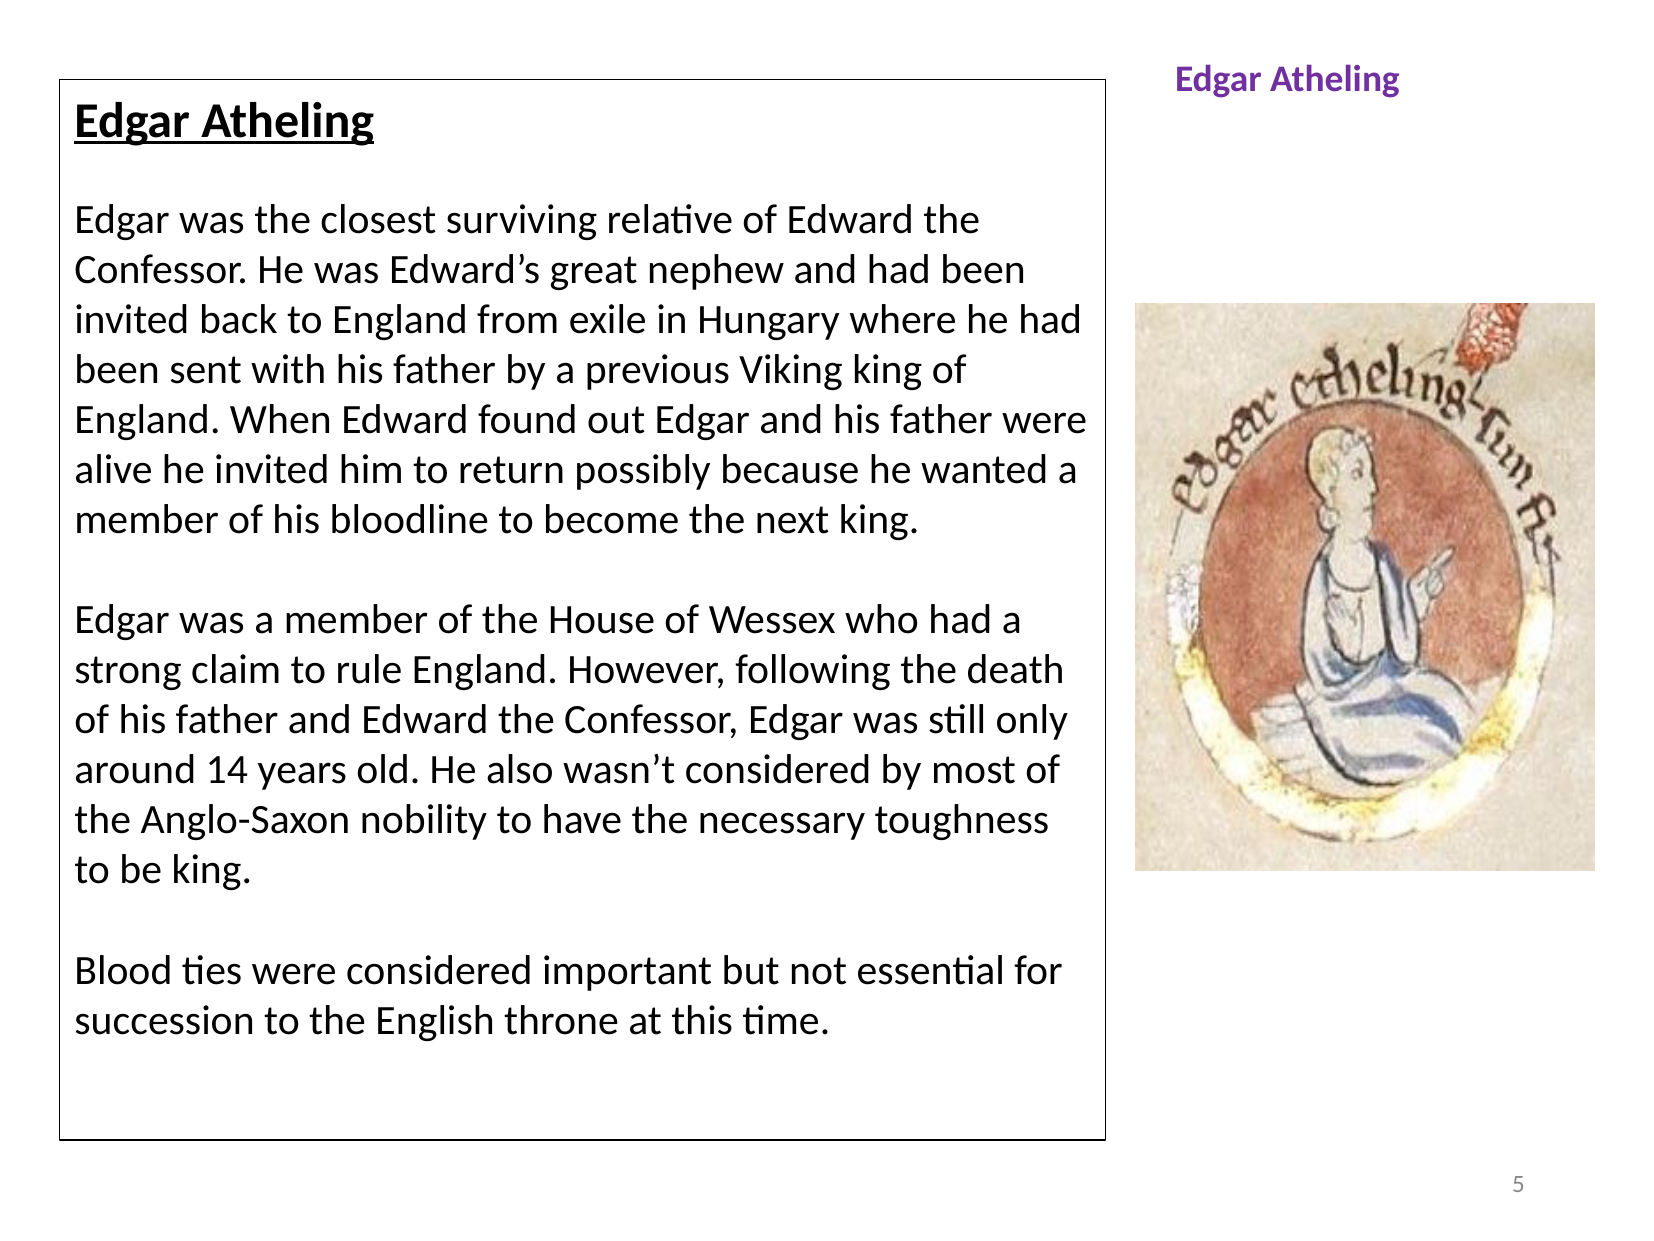

Edgar Atheling
Edgar Atheling
Edgar was the closest surviving relative of Edward the Confessor. He was Edward’s great nephew and had been invited back to England from exile in Hungary where he had been sent with his father by a previous Viking king of England. When Edward found out Edgar and his father were alive he invited him to return possibly because he wanted a member of his bloodline to become the next king.
Edgar was a member of the House of Wessex who had a strong claim to rule England. However, following the death of his father and Edward the Confessor, Edgar was still only around 14 years old. He also wasn’t considered by most of the Anglo-Saxon nobility to have the necessary toughness to be king.
Blood ties were considered important but not essential for succession to the English throne at this time.